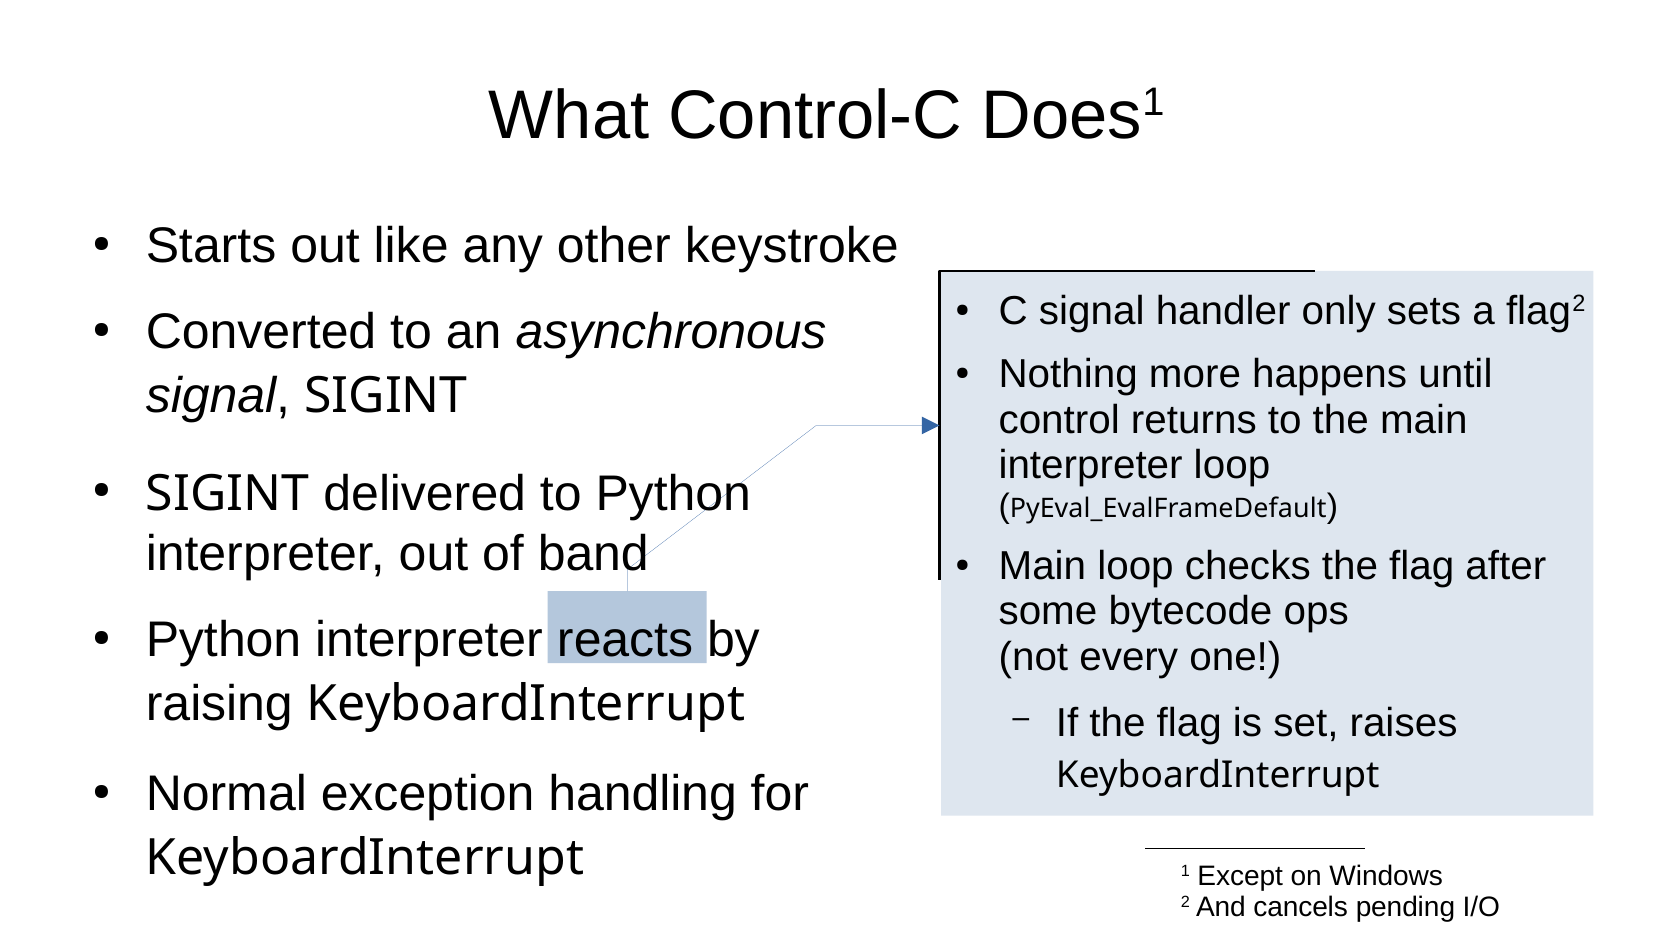

# What Control-C Does1
Starts out like any other keystroke
Converted to an asynchronous signal, SIGINT
SIGINT delivered to Python interpreter, out of band
Python interpreter reacts by raising KeyboardInterrupt
Normal exception handling for KeyboardInterrupt
C signal handler only sets a flag2
Nothing more happens until control returns to the main interpreter loop (PyEval_EvalFrameDefault)
Main loop checks the flag after some bytecode ops
(not every one!)
If the flag is set, raises KeyboardInterrupt
1 Except on Windows
2 And cancels pending I/O